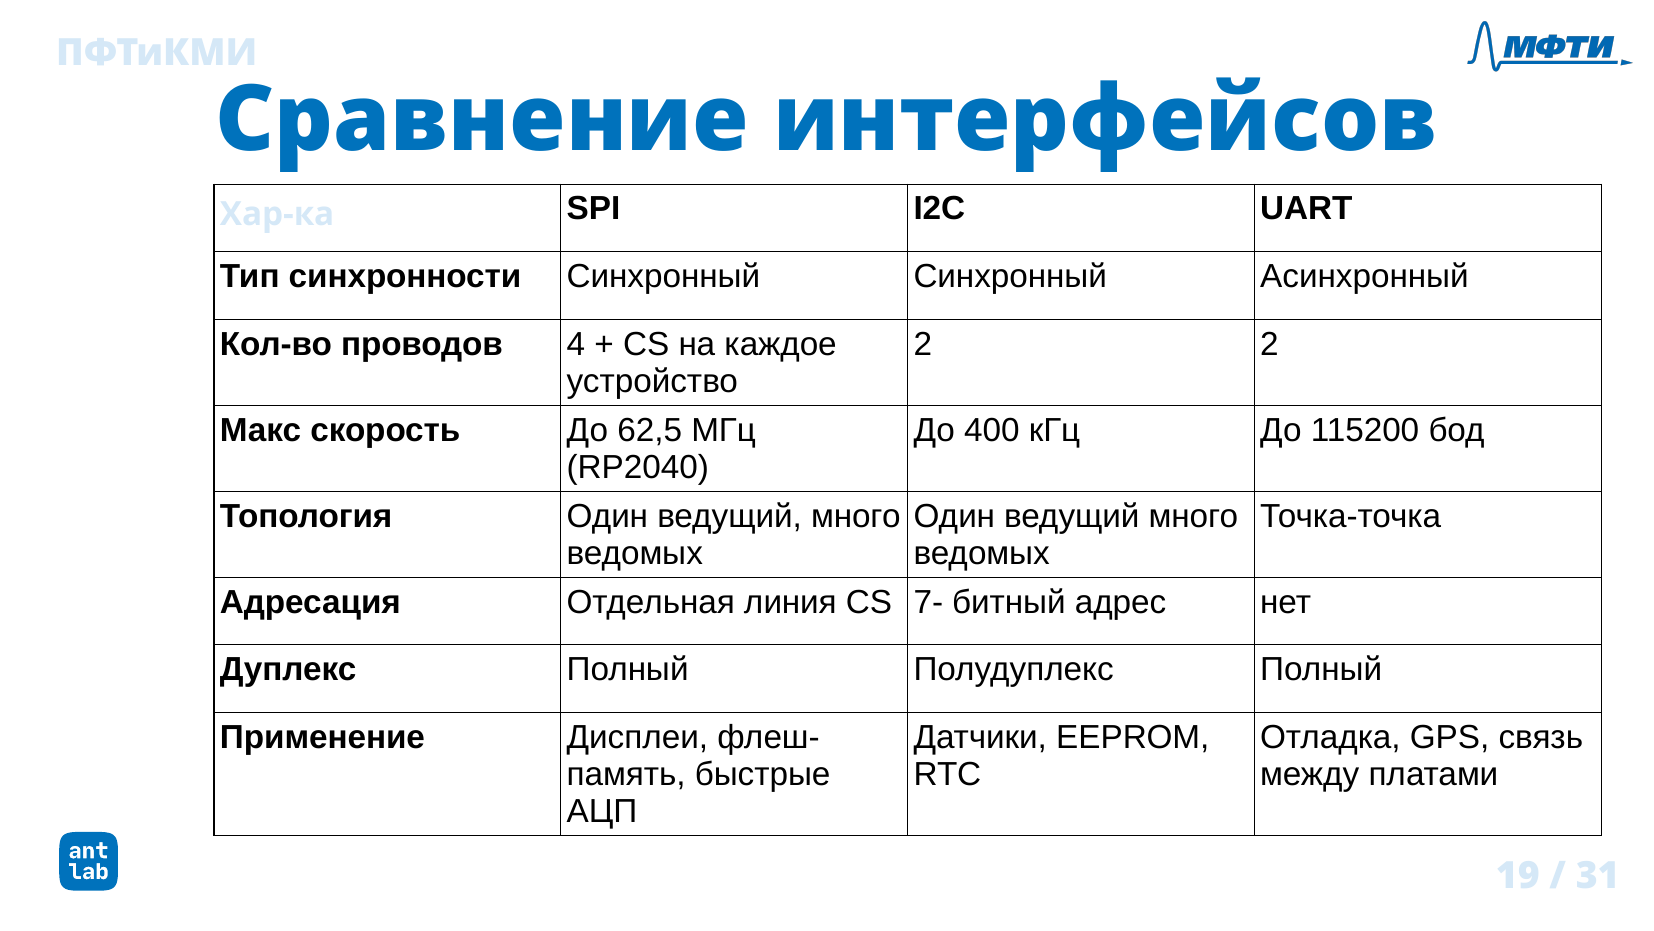

# Сравнение интерфейсов
| Хар-ка | SPI | I2C | UART |
| --- | --- | --- | --- |
| Тип синхронности | Синхронный | Синхронный | Асинхронный |
| Кол-во проводов | 4 + CS на каждое устройство | 2 | 2 |
| Макс скорость | До 62,5 МГц (RP2040) | До 400 кГц | До 115200 бод |
| Топология | Один ведущий, много ведомых | Один ведущий много ведомых | Точка-точка |
| Адресация | Отдельная линия CS | 7- битный адрес | нет |
| Дуплекс | Полный | Полудуплекс | Полный |
| Применение | Дисплеи, флеш-память, быстрые АЦП | Датчики, EEPROM, RTC | Отладка, GPS, связь между платами |